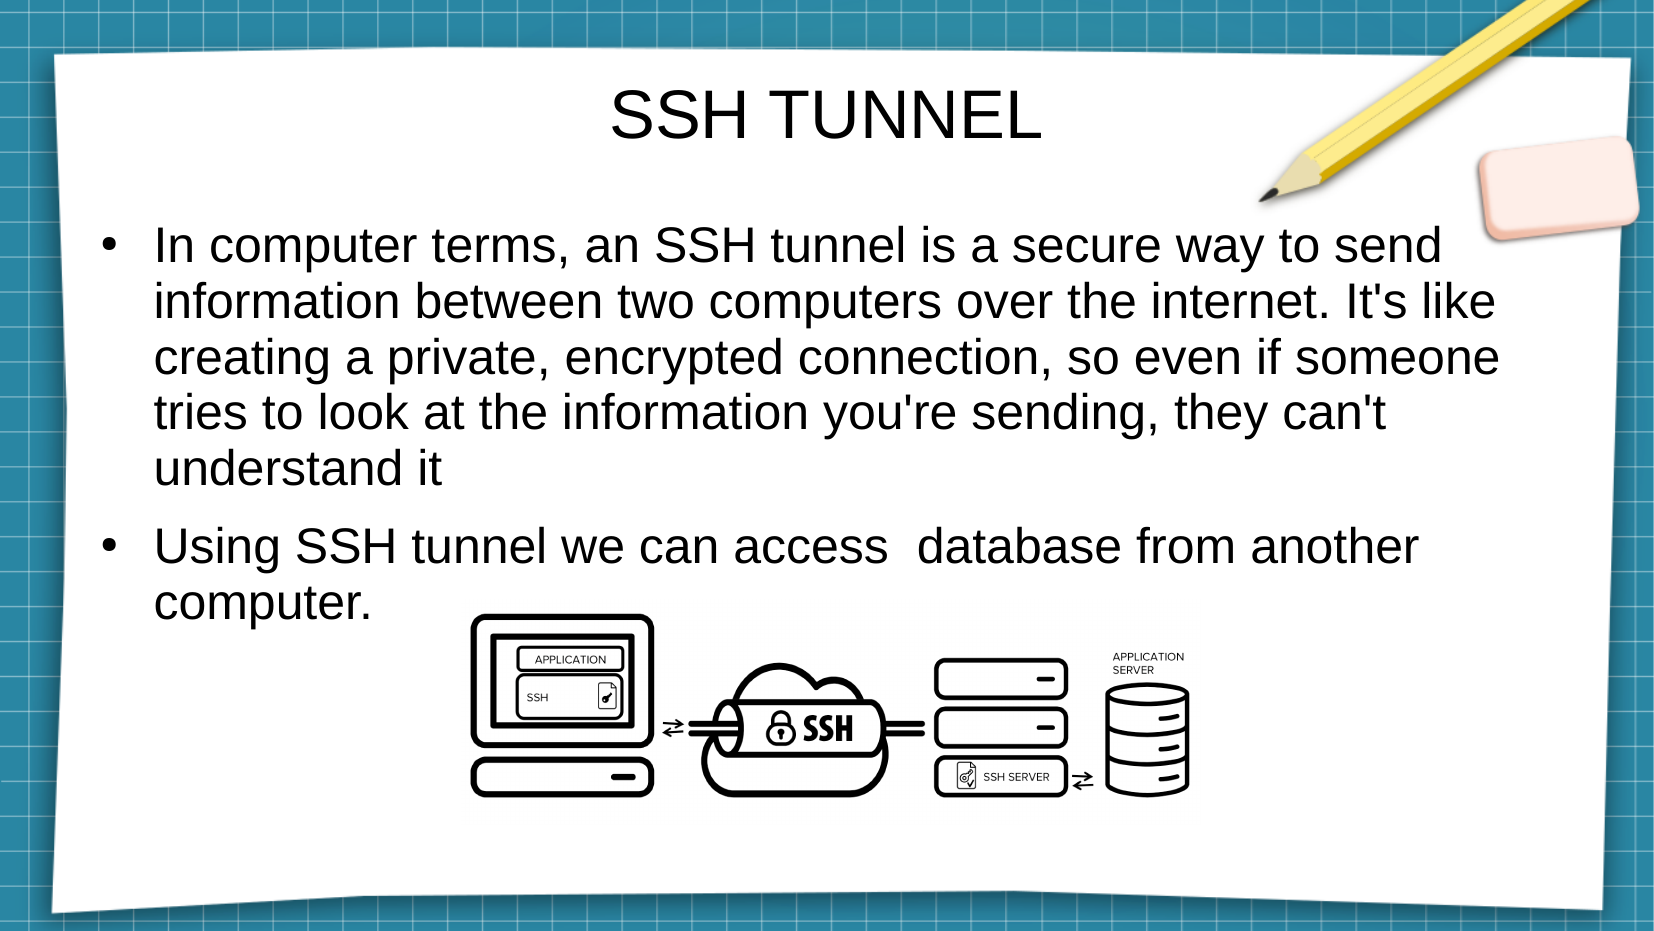

# SSH TUNNEL
In computer terms, an SSH tunnel is a secure way to send information between two computers over the internet. It's like creating a private, encrypted connection, so even if someone tries to look at the information you're sending, they can't understand it
Using SSH tunnel we can access database from another computer.